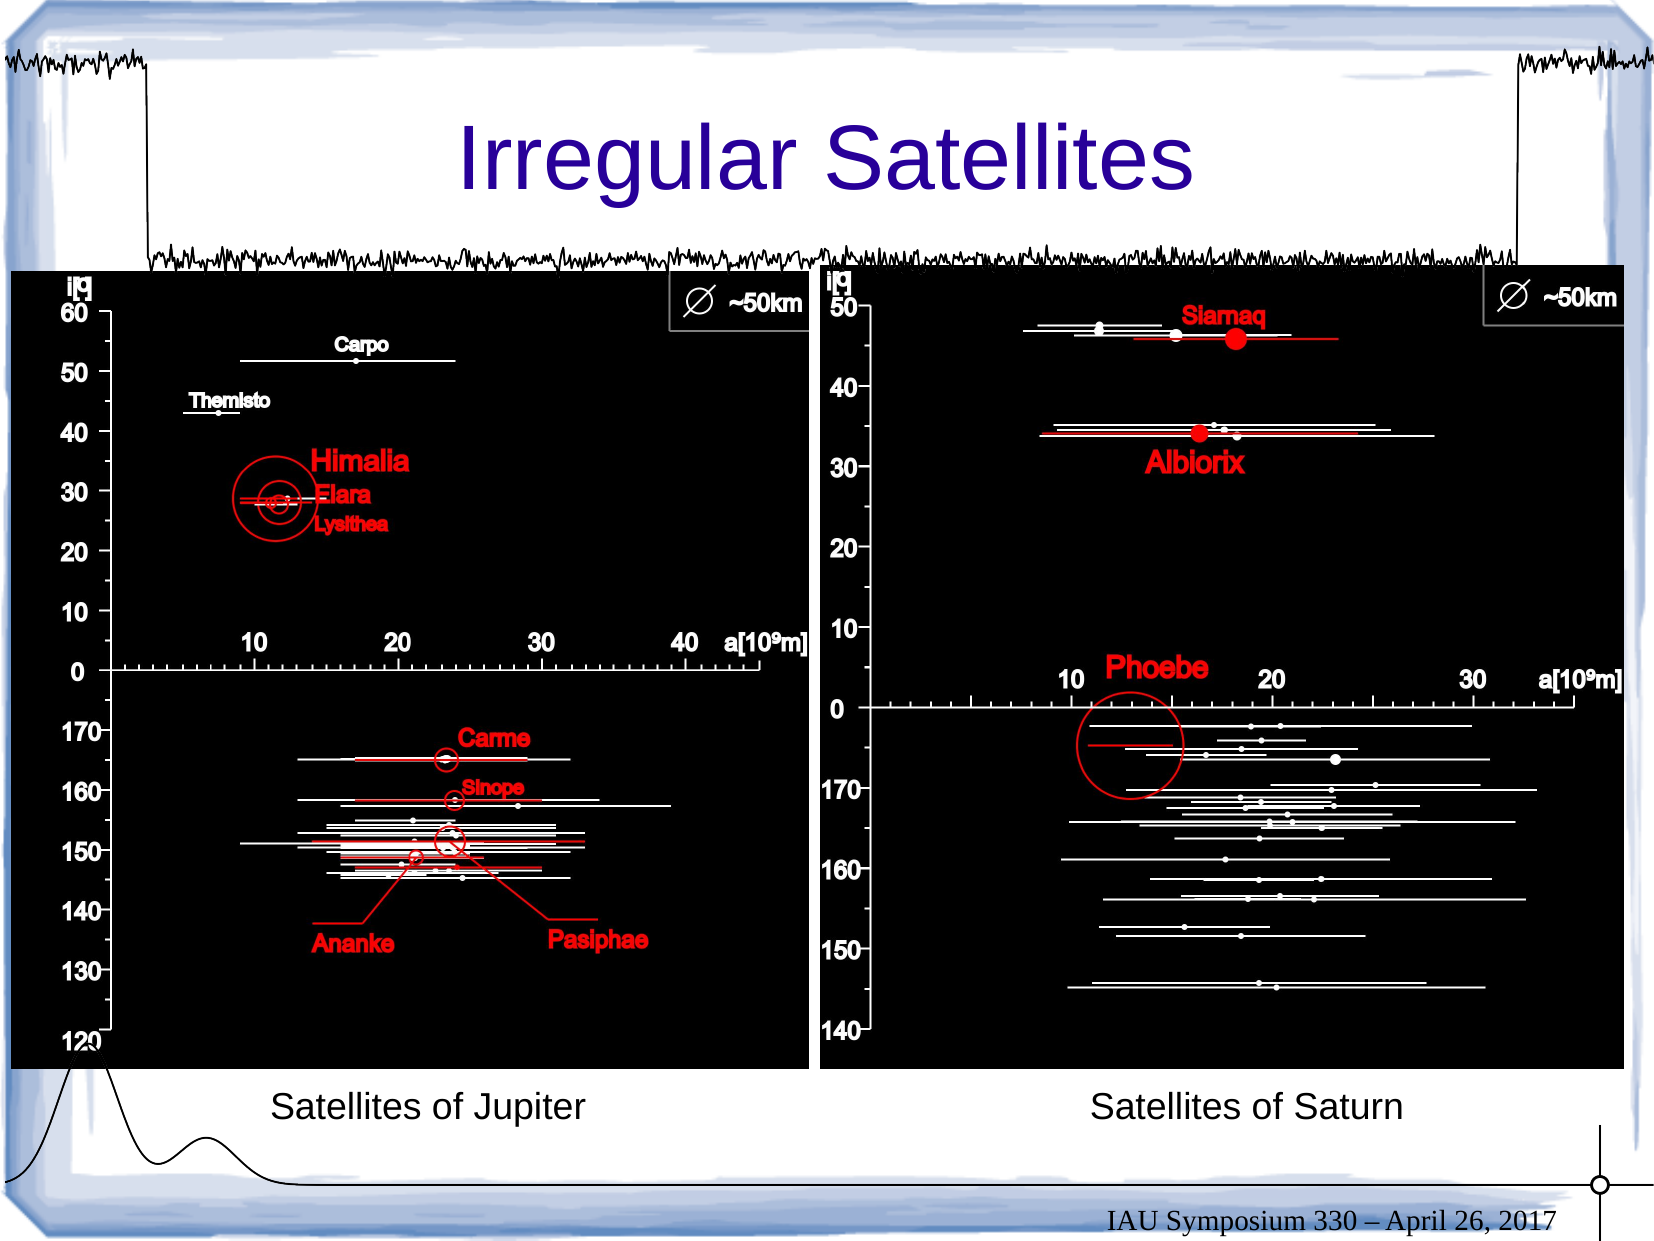

# Irregular Satellites
Satellites of Jupiter
Satellites of Saturn
IAU Symposium 330 – April 26, 2017